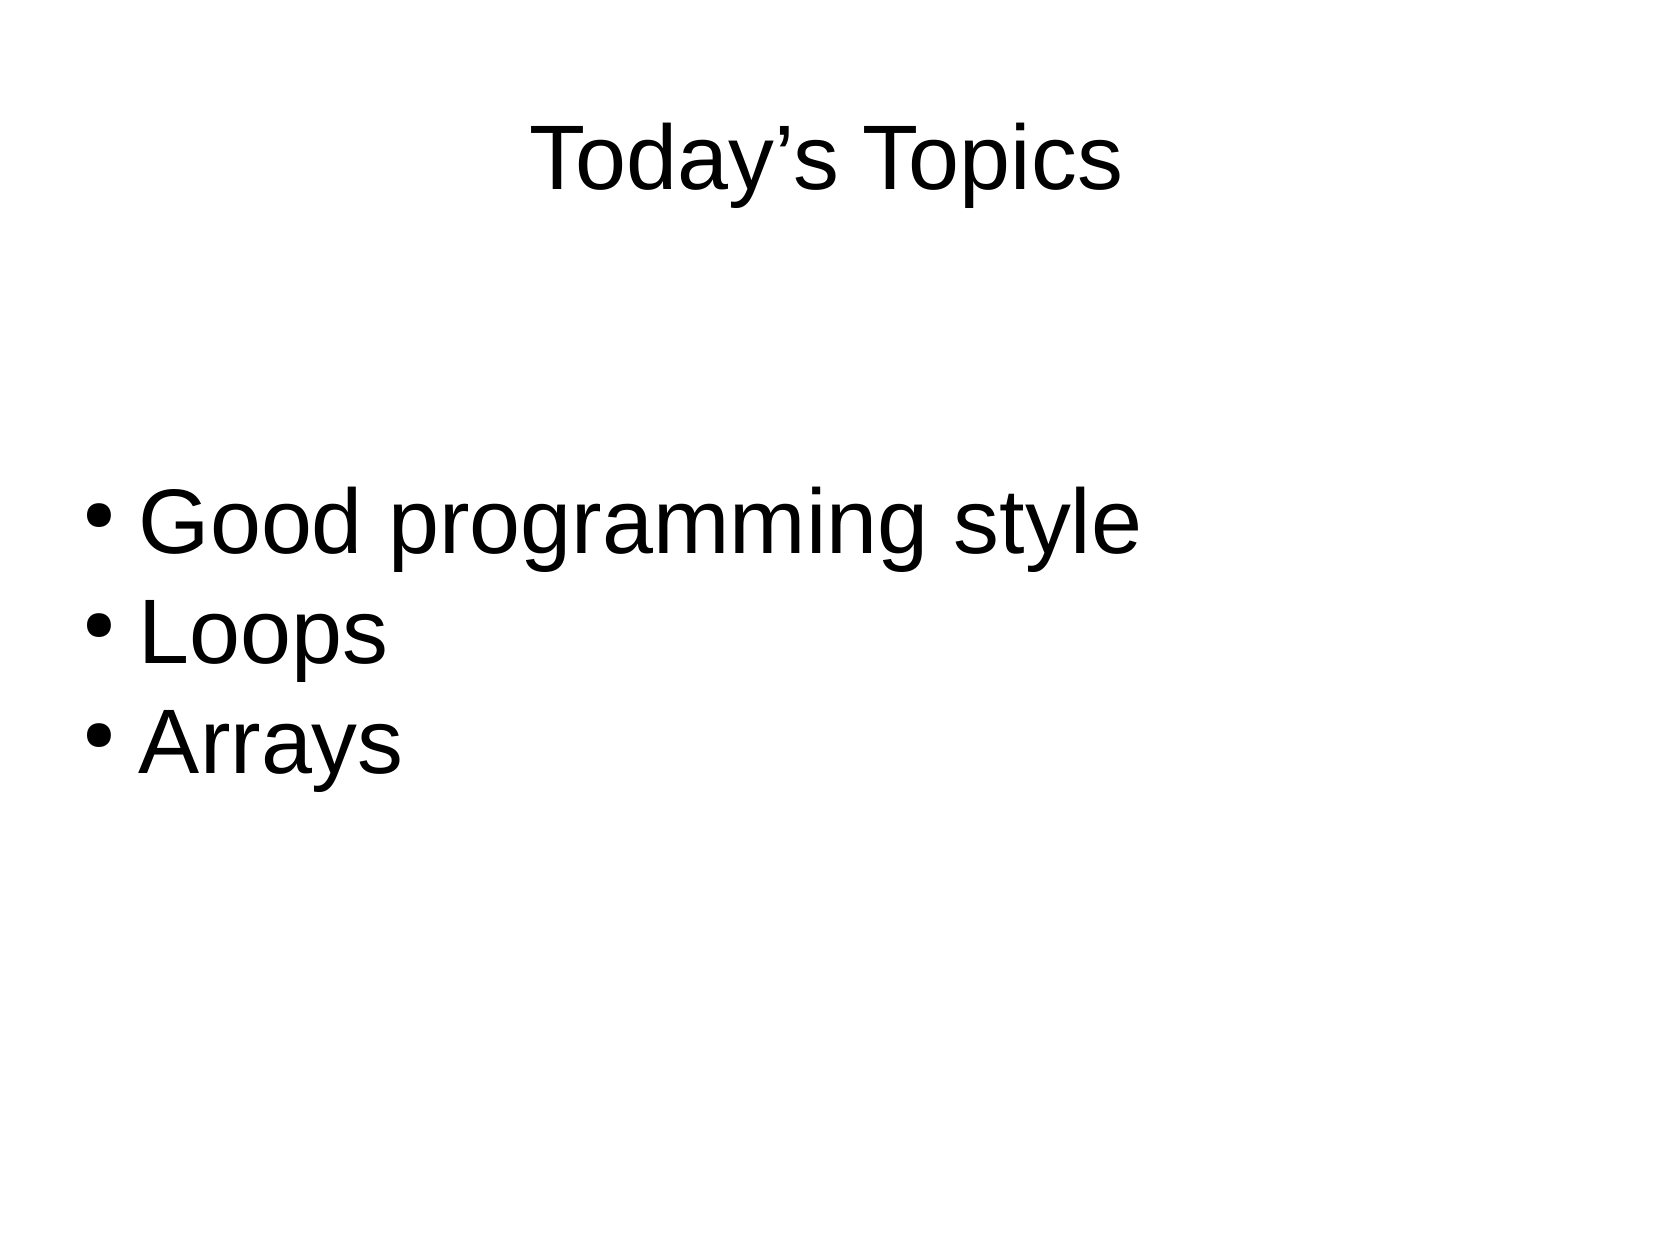

Today’s Topics
# Good programming style
Loops
Arrays